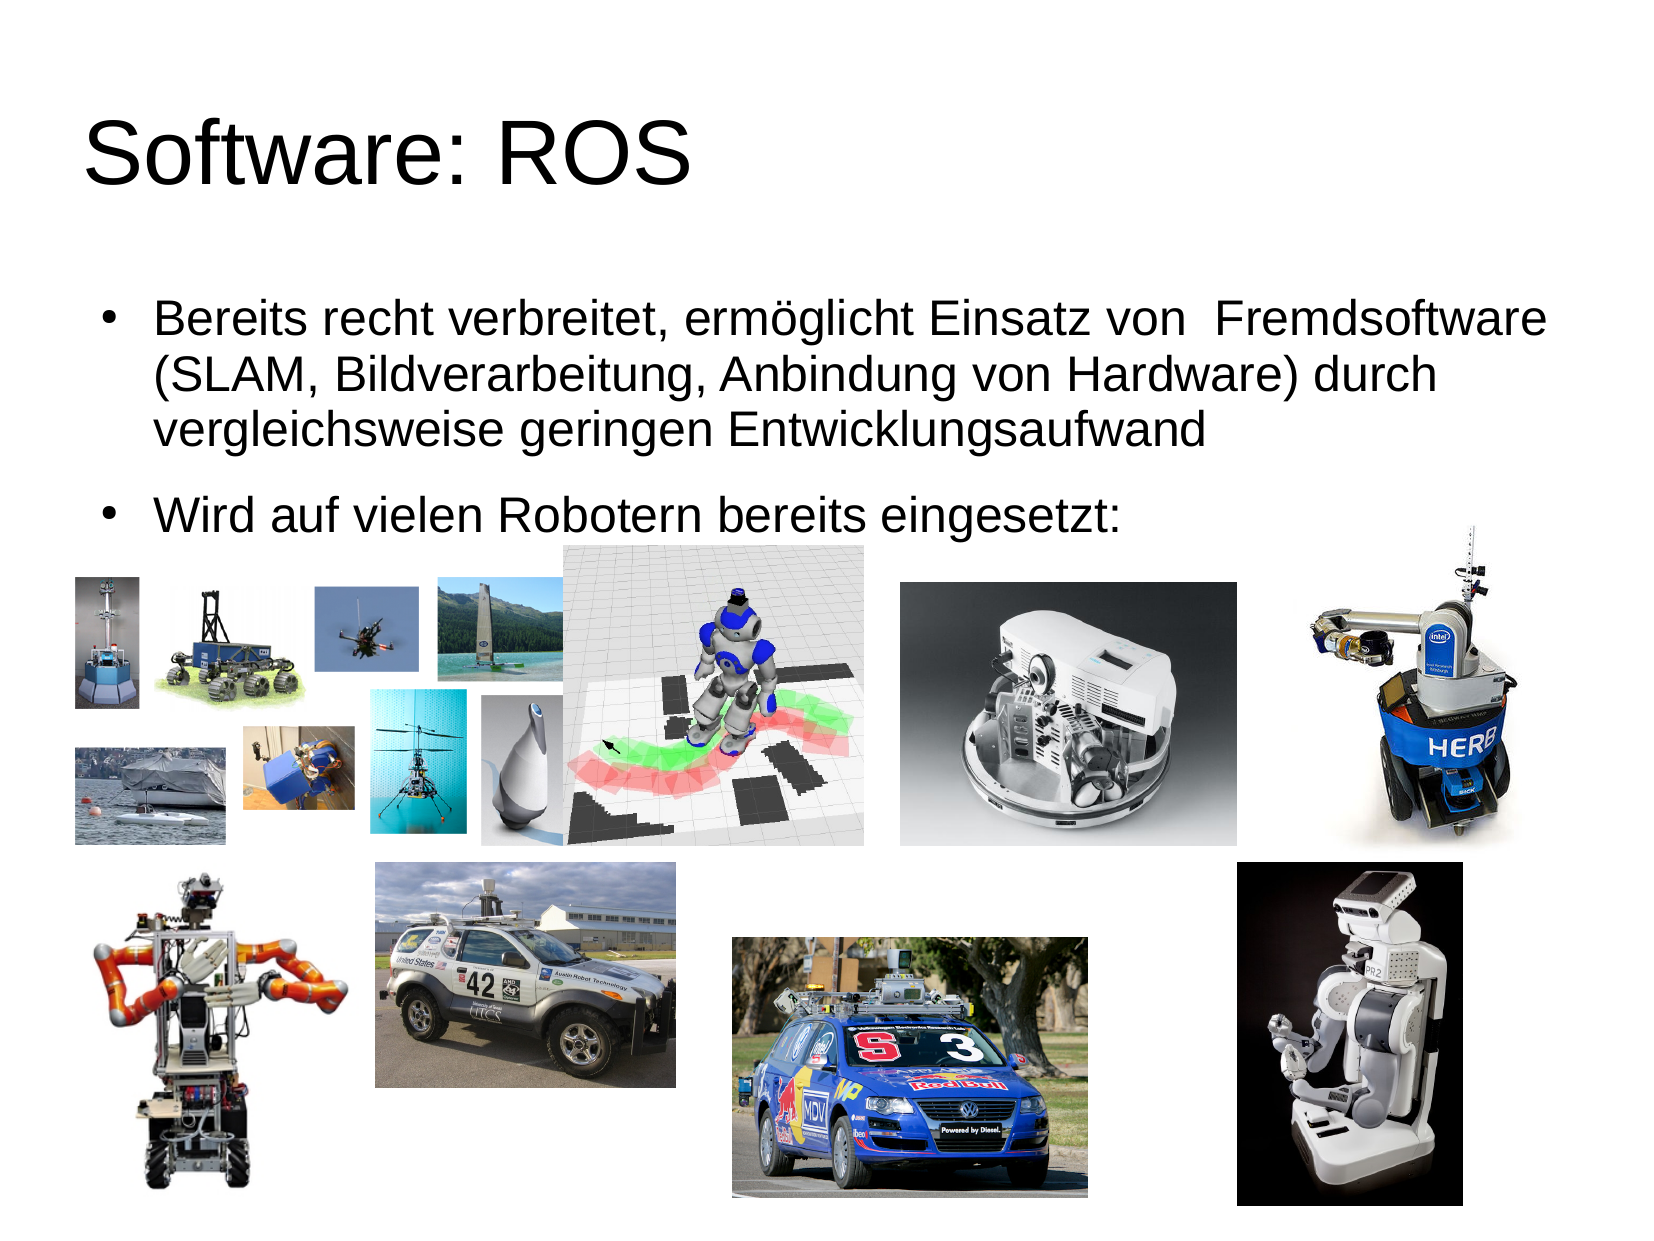

# Software: ROS
Bereits recht verbreitet, ermöglicht Einsatz von Fremdsoftware (SLAM, Bildverarbeitung, Anbindung von Hardware) durch vergleichsweise geringen Entwicklungsaufwand
Wird auf vielen Robotern bereits eingesetzt: